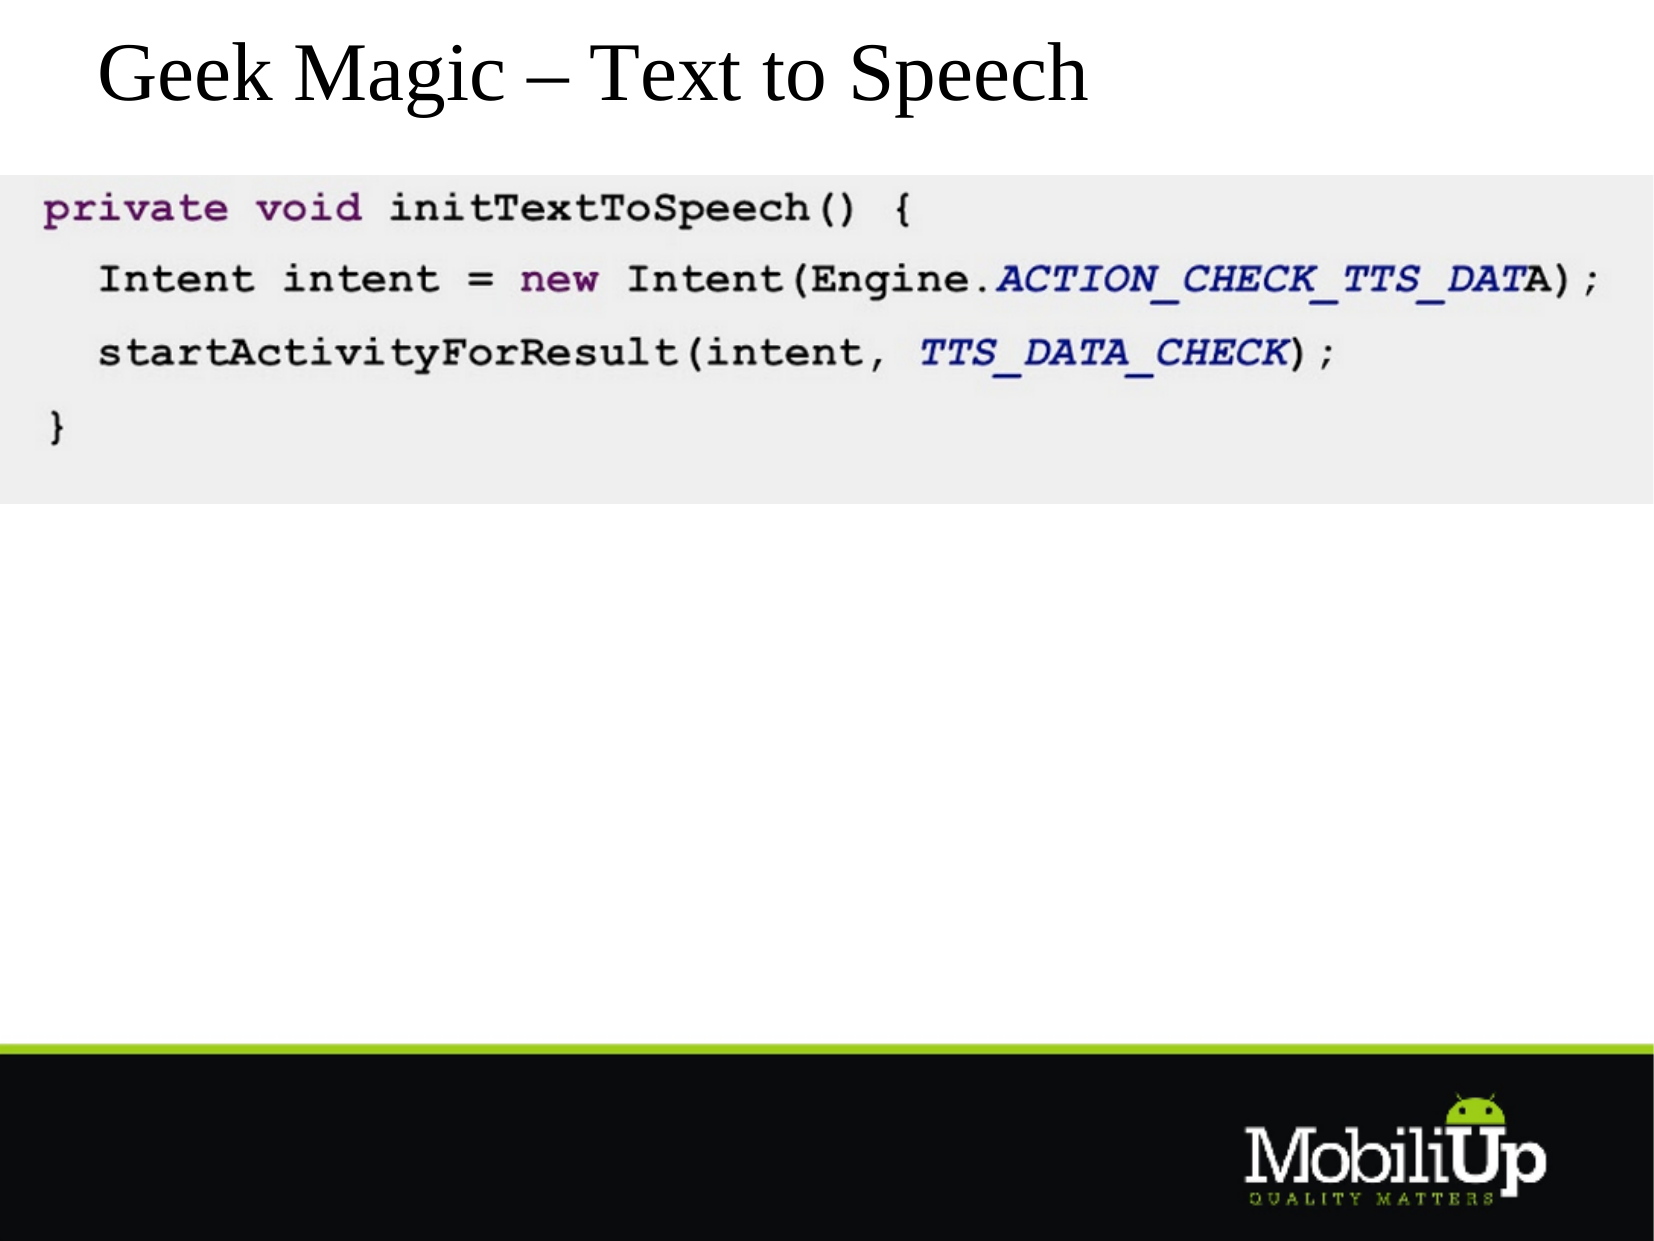

# Geek Magic – Text to Speech